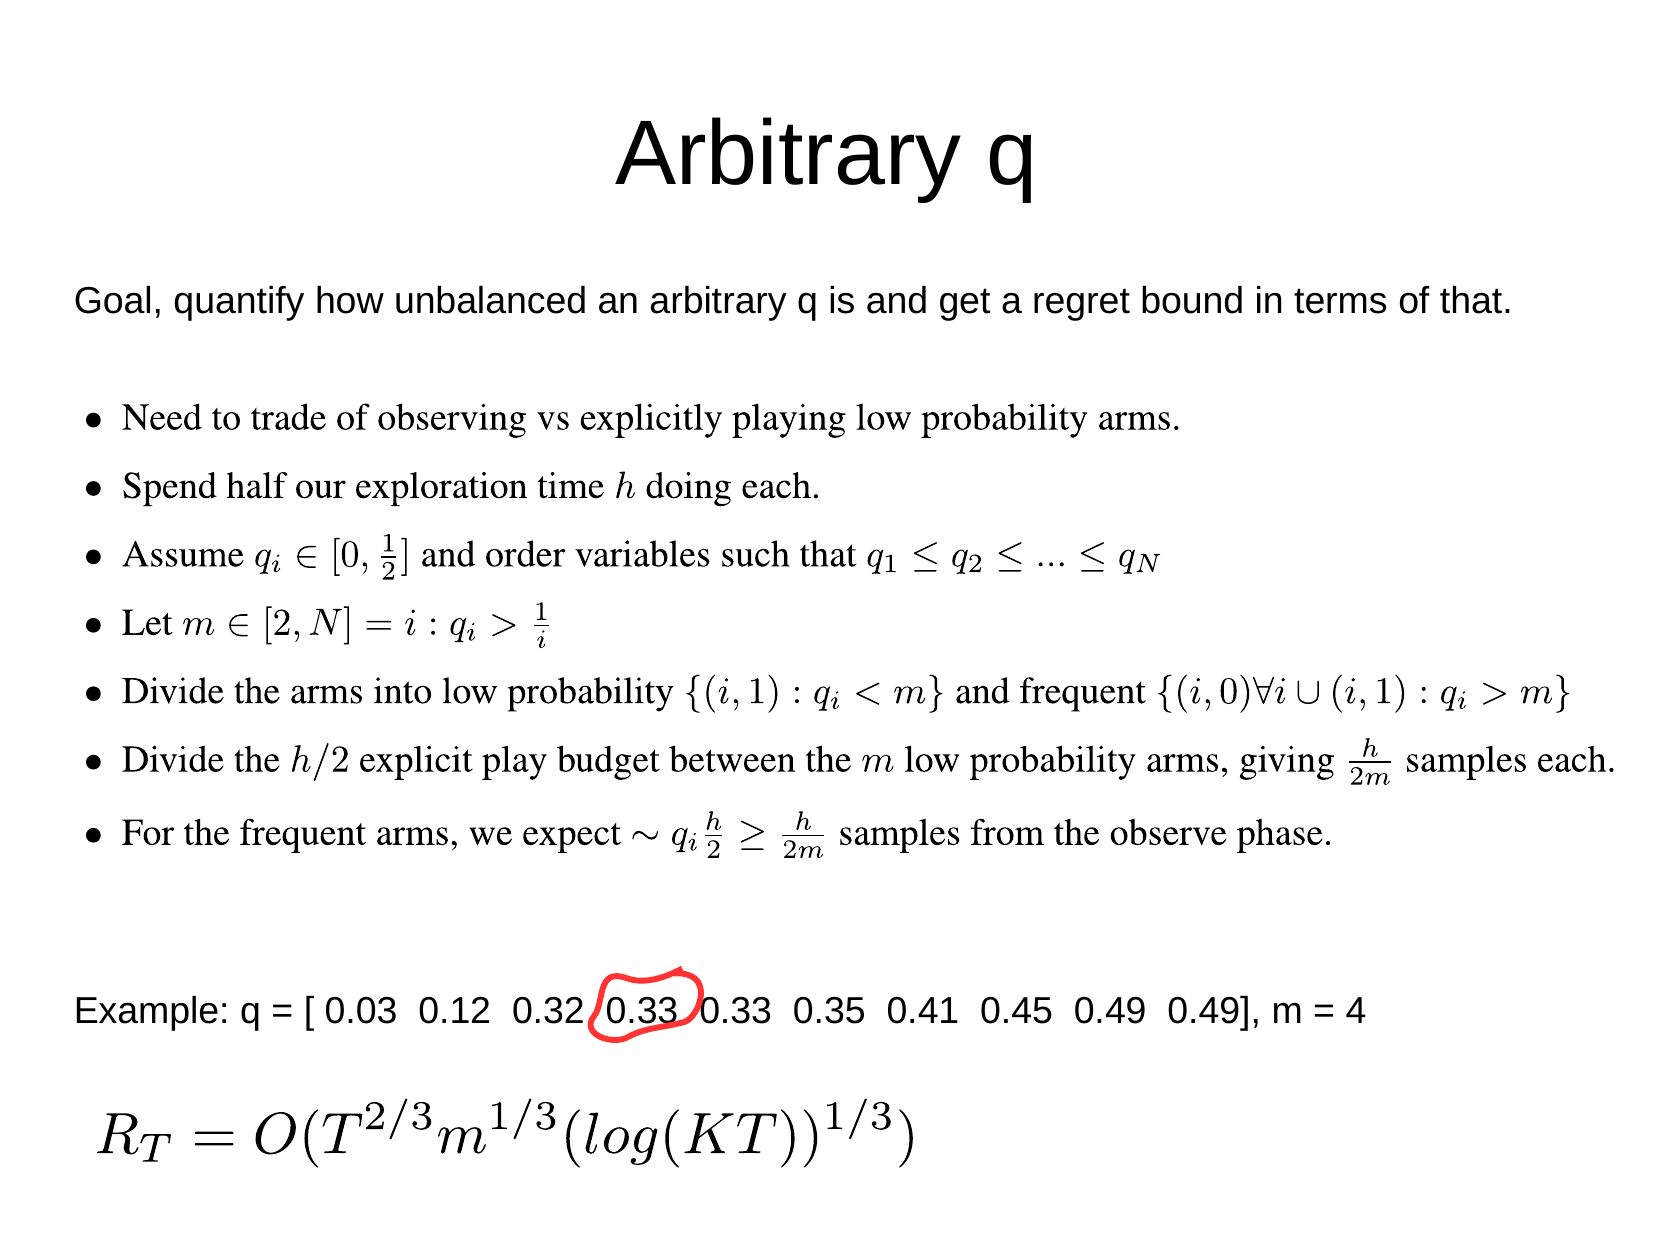

# Arbitrary q
Goal, quantify how unbalanced an arbitrary q is and get a regret bound in terms of that.
Example: q = [ 0.03 0.12 0.32 0.33 0.33 0.35 0.41 0.45 0.49 0.49], m = 4